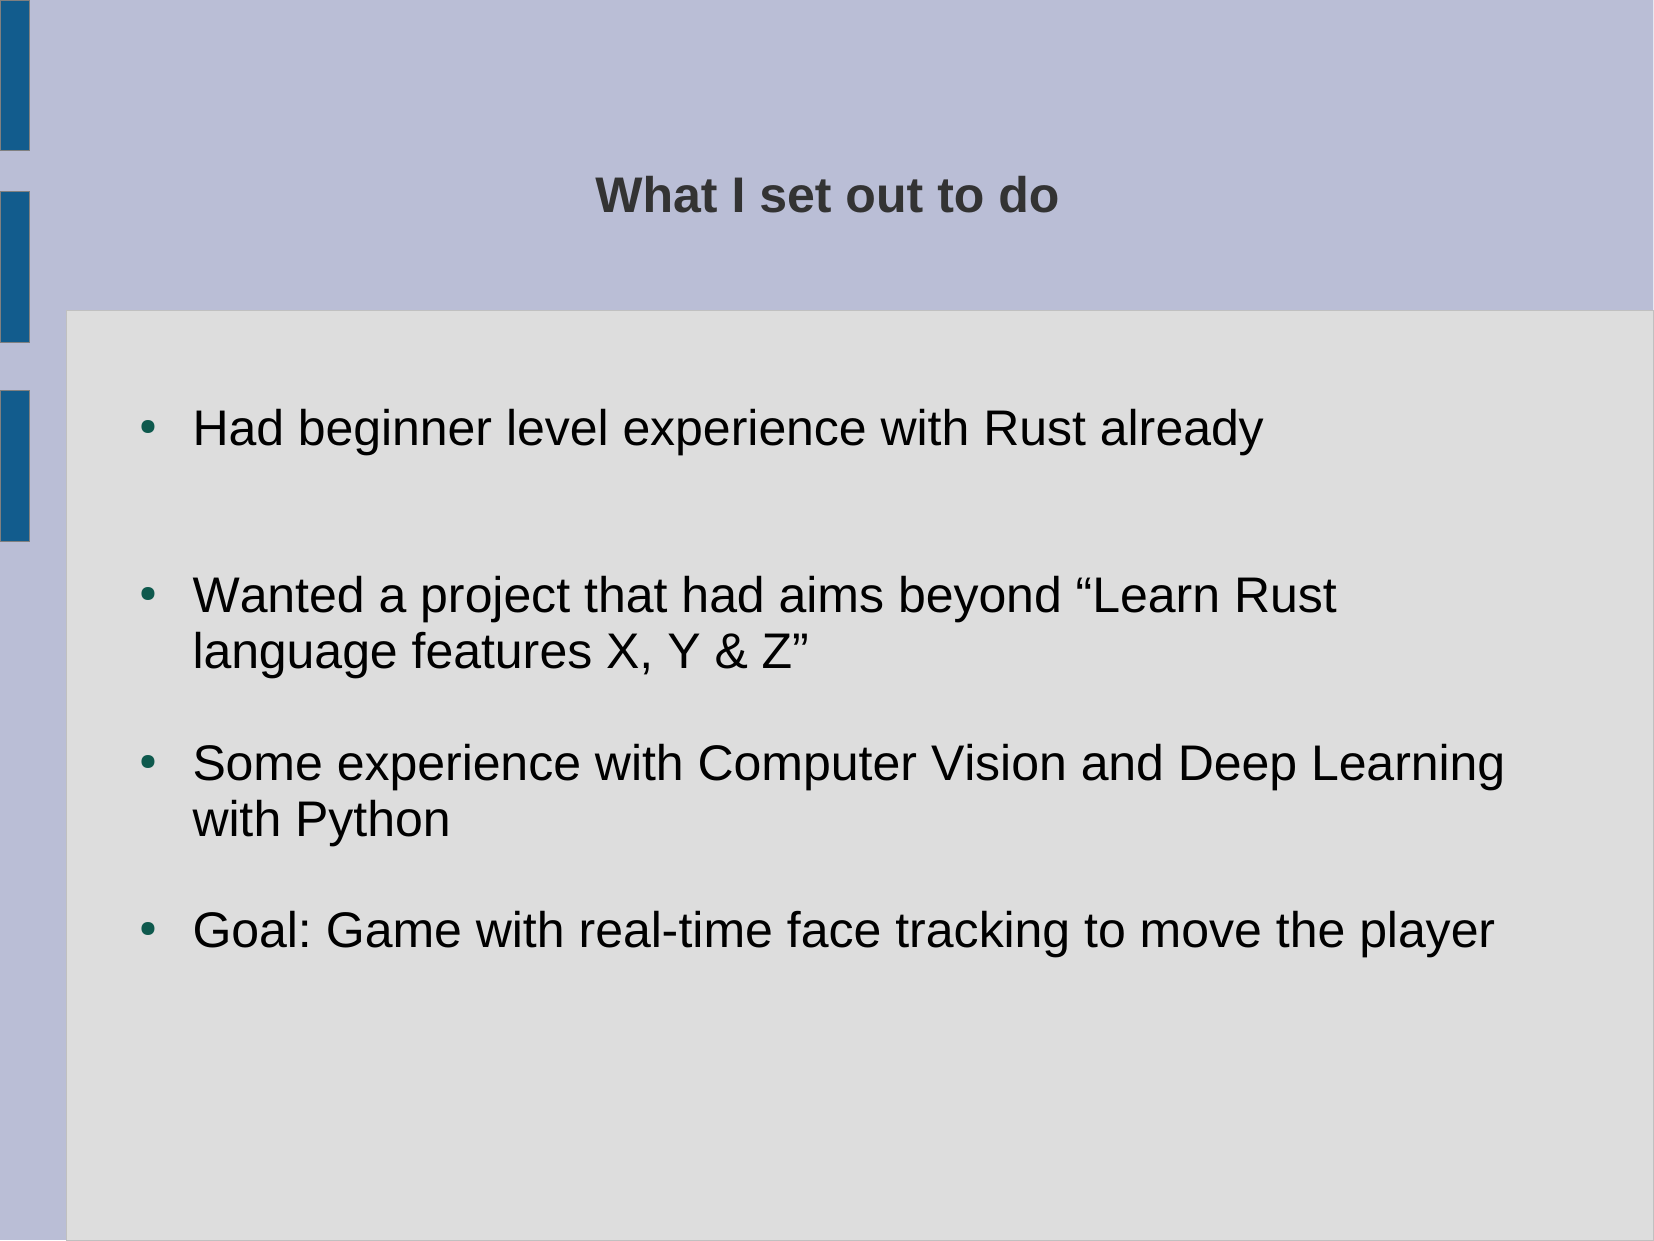

# What I set out to do
Had beginner level experience with Rust already
Wanted a project that had aims beyond “Learn Rust language features X, Y & Z”
Some experience with Computer Vision and Deep Learning with Python
Goal: Game with real-time face tracking to move the player